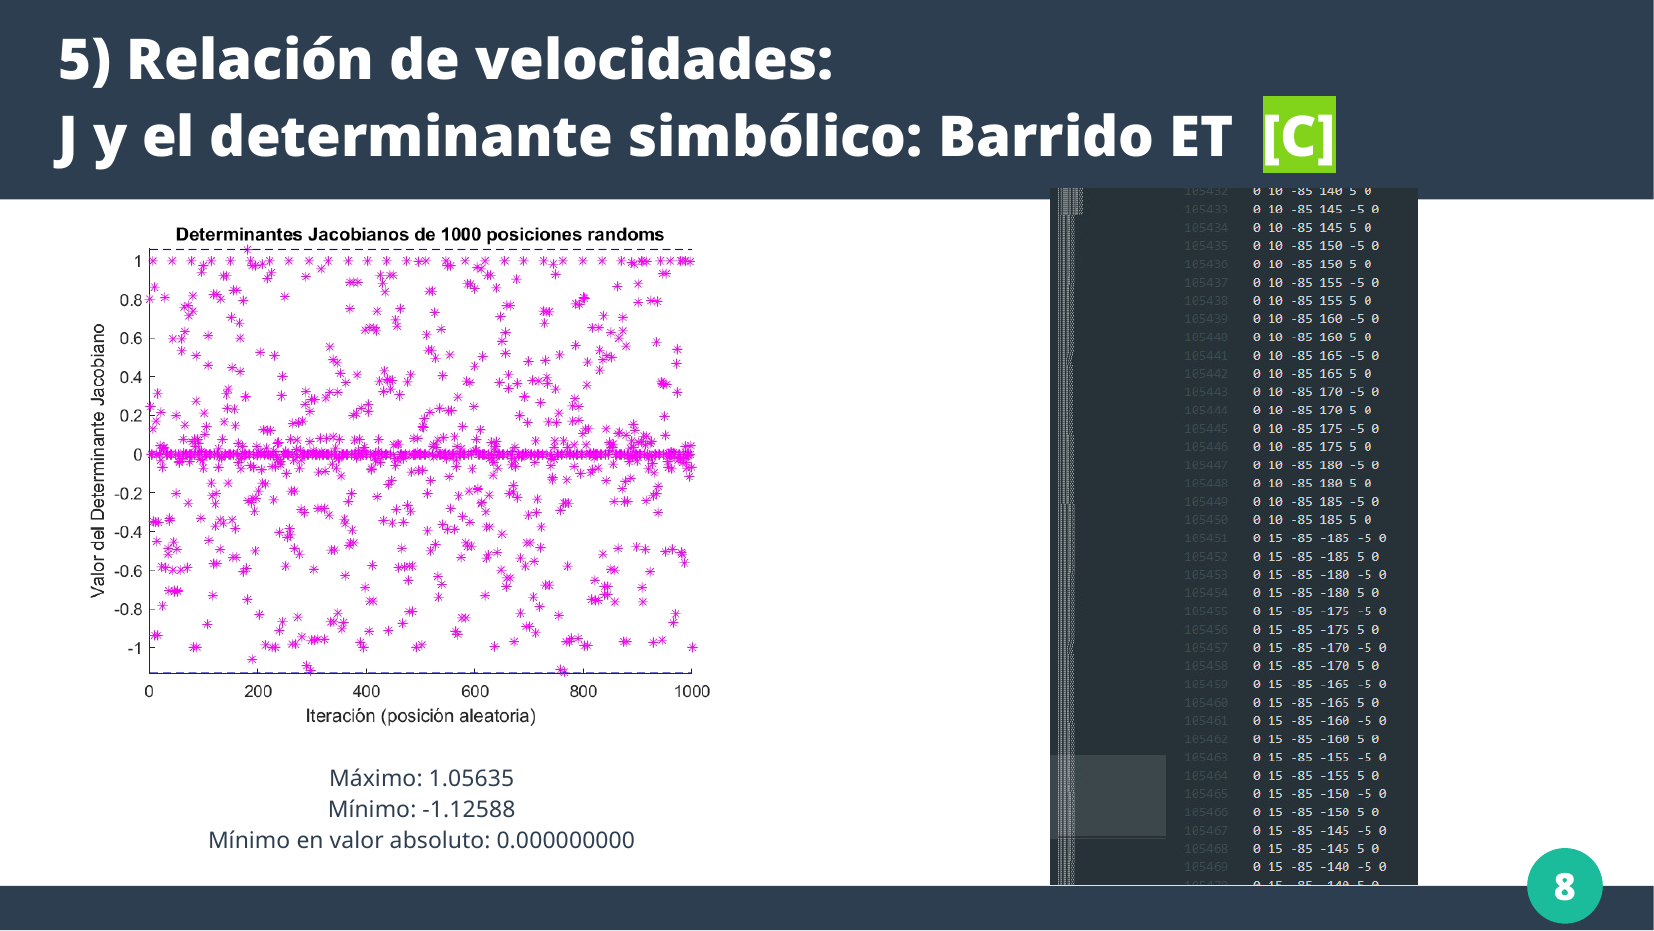

# 5) Relación de velocidades: J y el determinante simbólico: Barrido ET [C]
Máximo: 1.05635
Mínimo: -1.12588
Mínimo en valor absoluto: 0.000000000